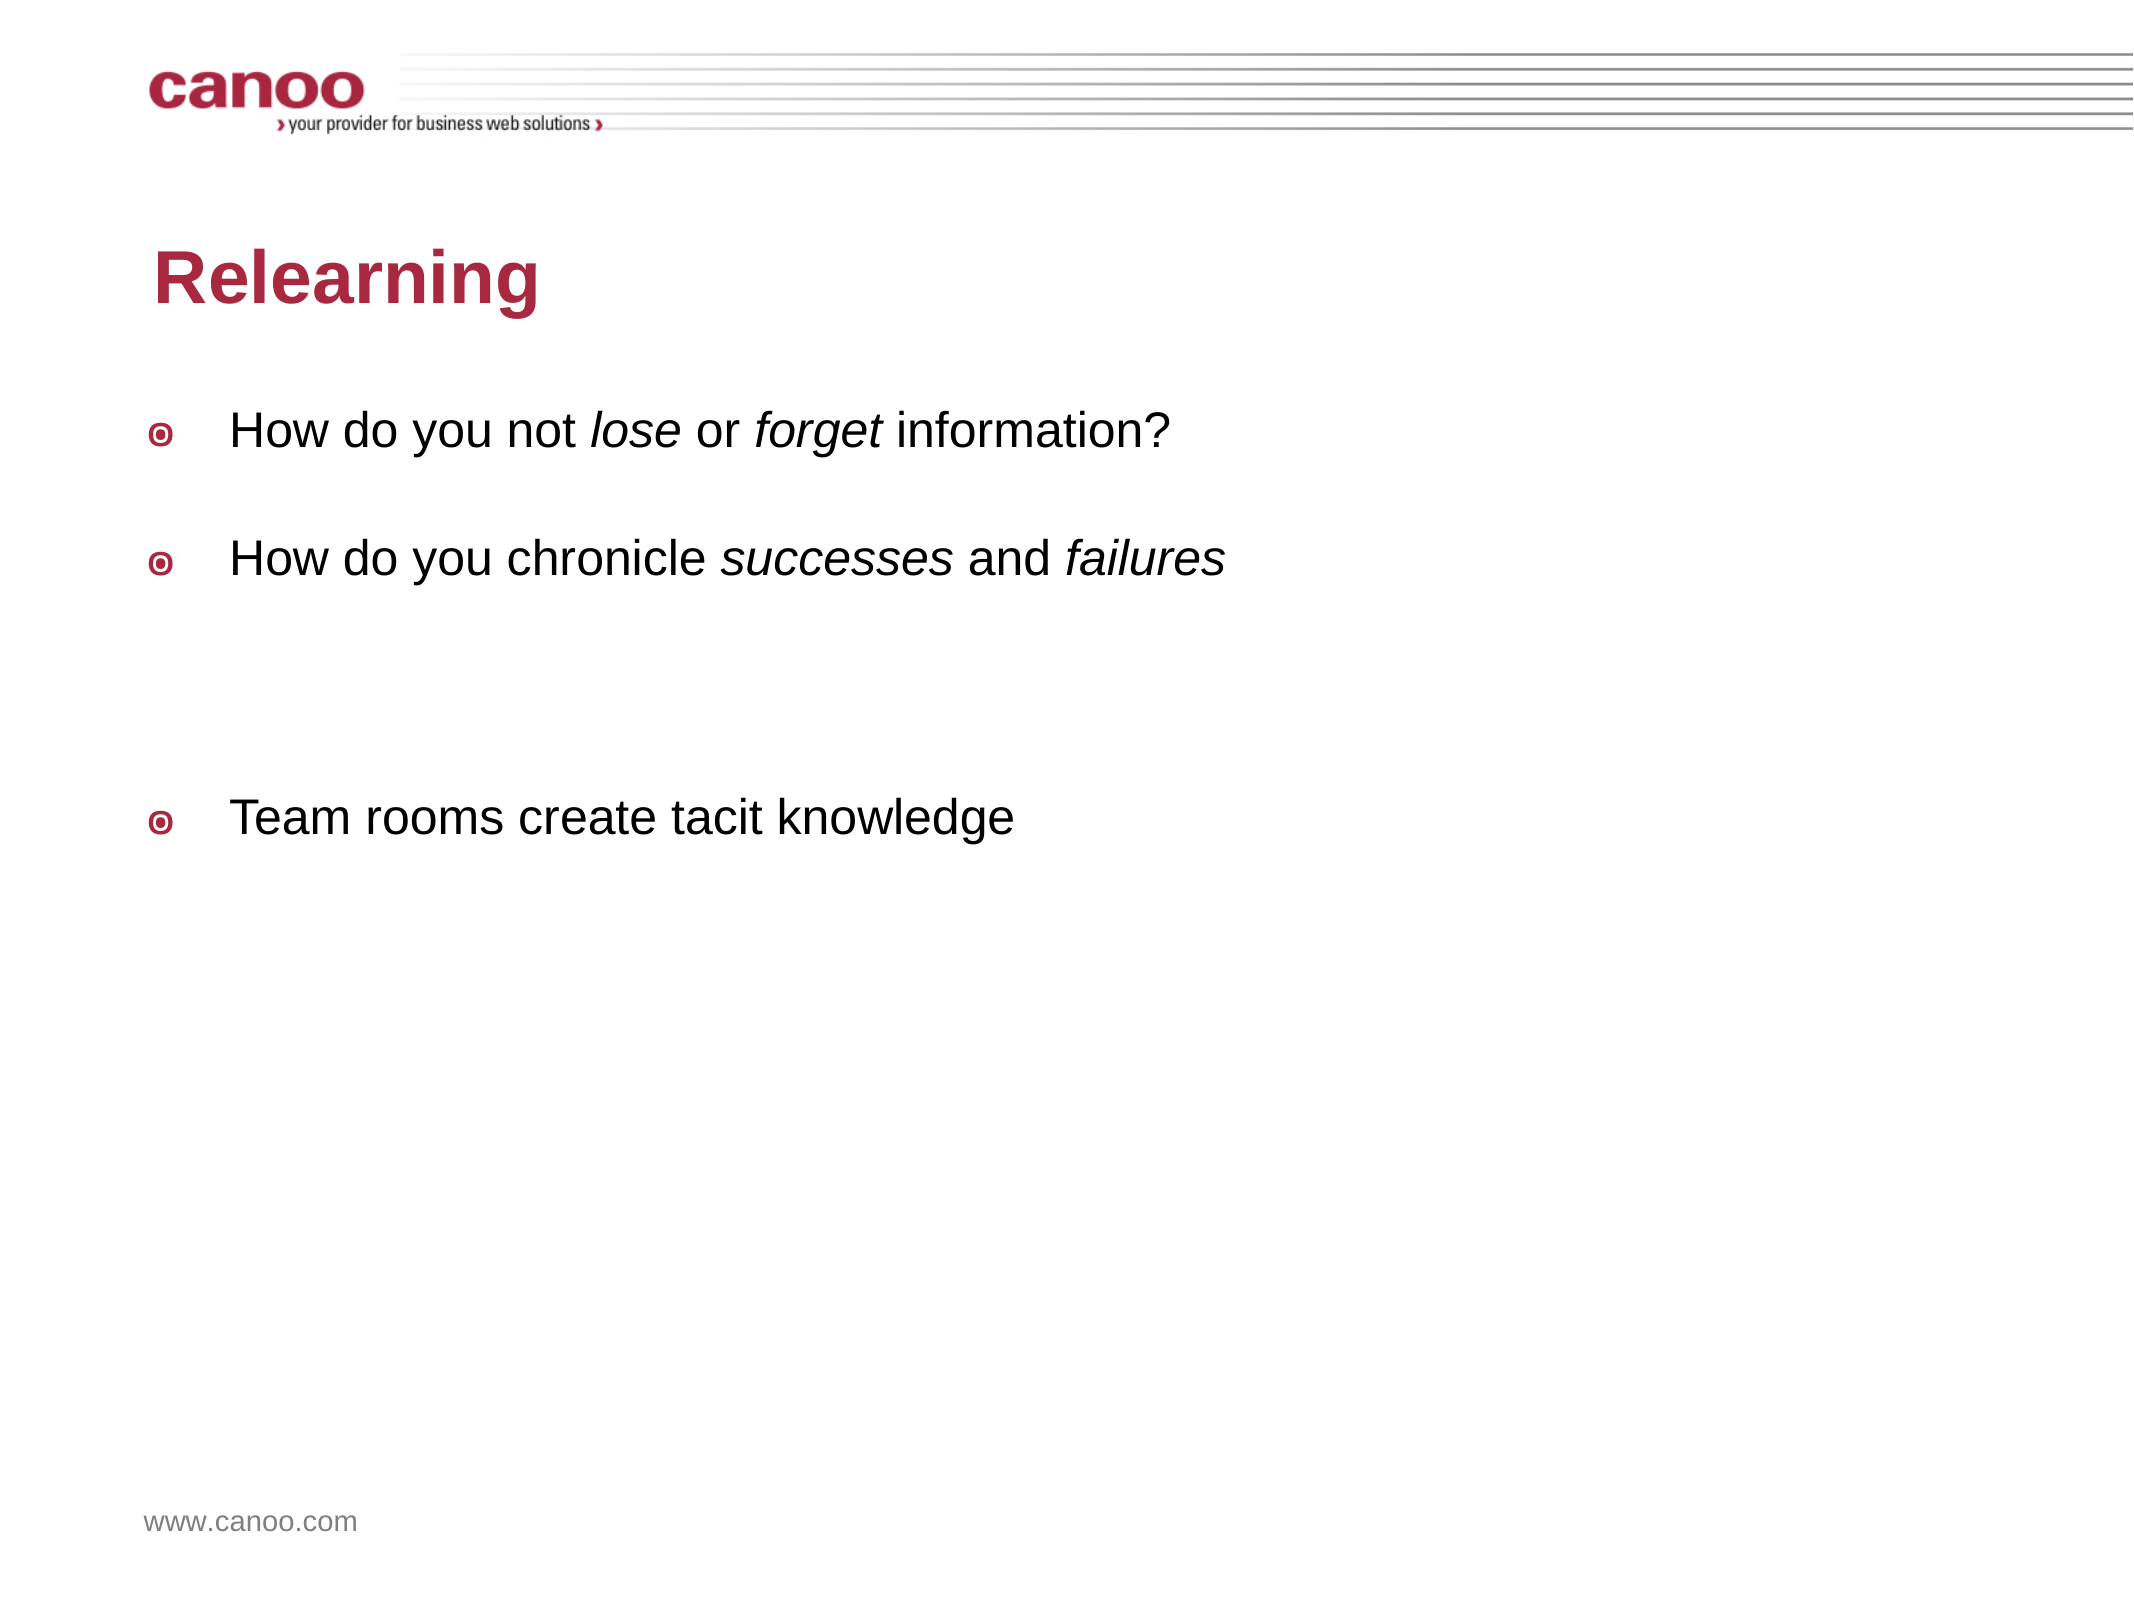

# Relearning
How do you not lose or forget information?
How do you chronicle successes and failures
Team rooms create tacit knowledge